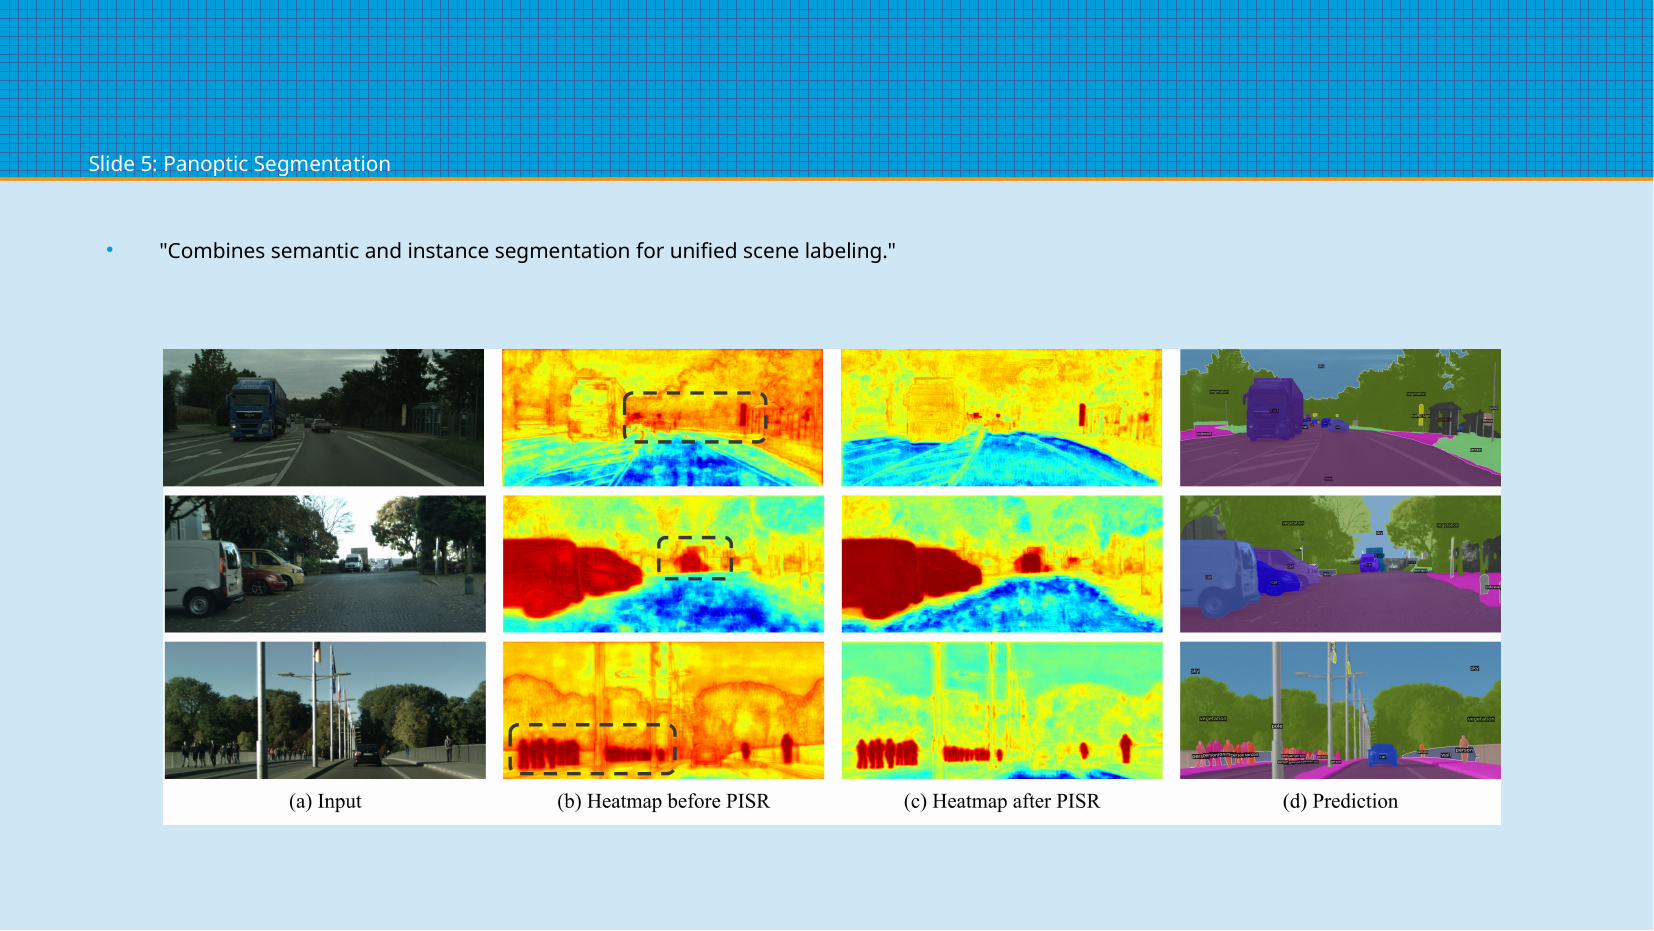

# Slide 5: Panoptic Segmentation
"Combines semantic and instance segmentation for unified scene labeling."